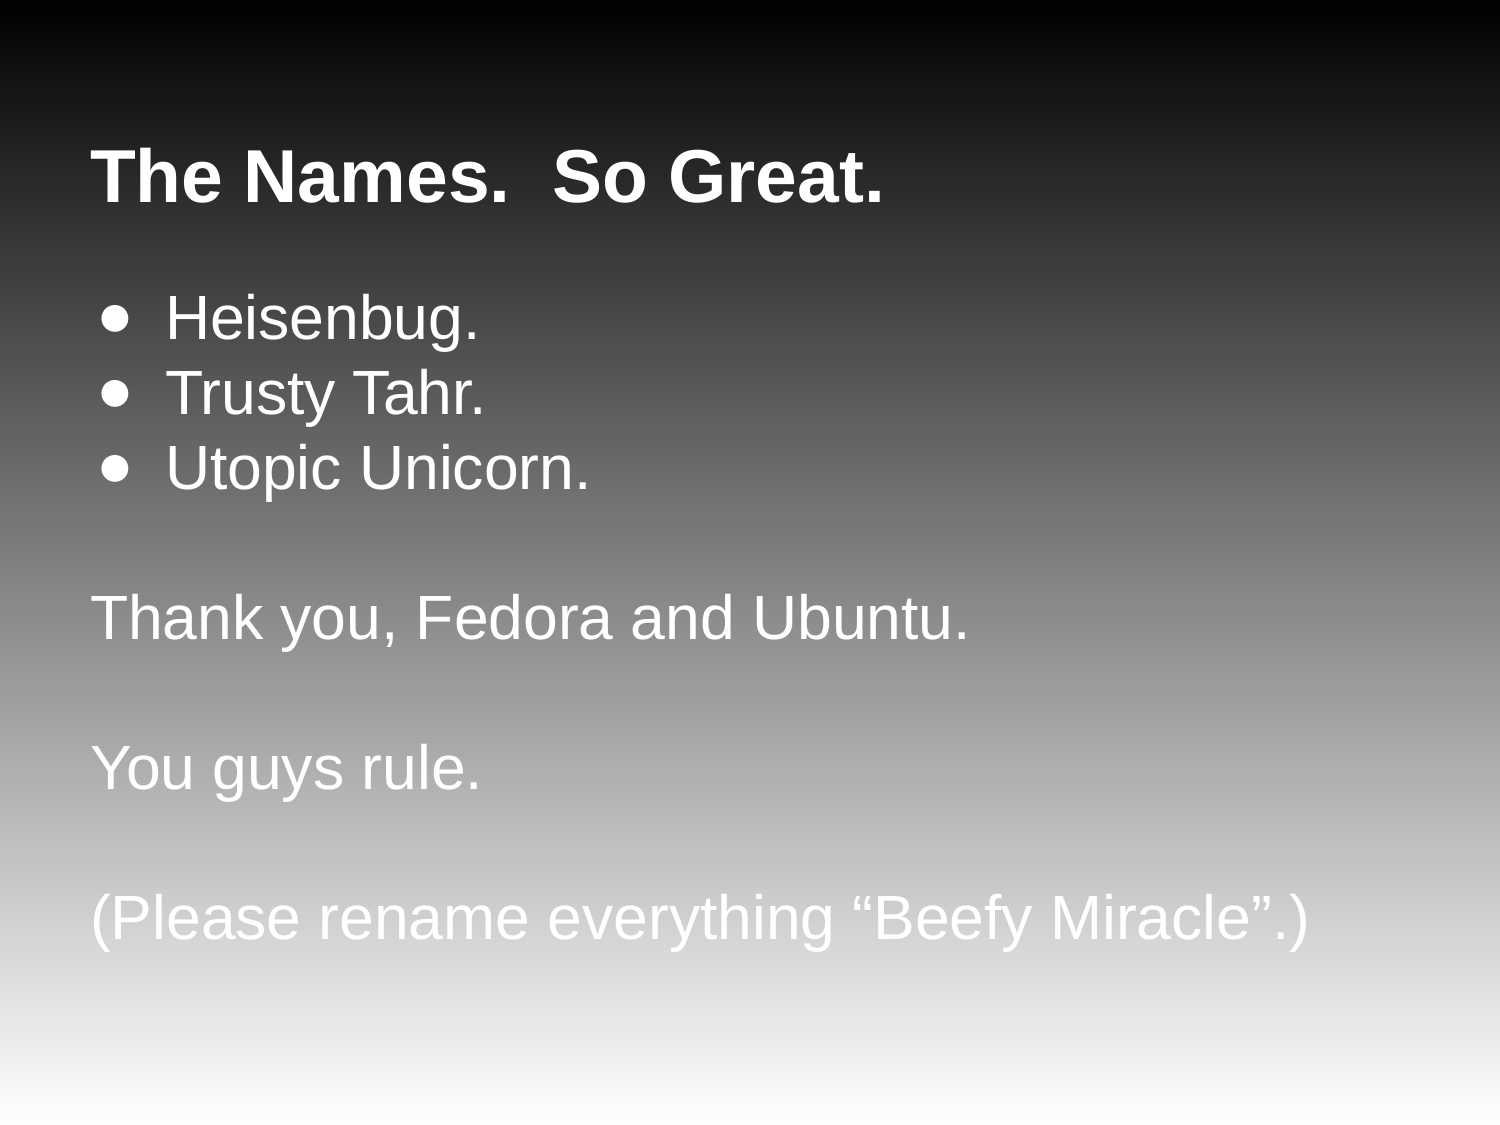

# The Names. So Great.
Heisenbug.
Trusty Tahr.
Utopic Unicorn.
Thank you, Fedora and Ubuntu.
You guys rule.
(Please rename everything “Beefy Miracle”.)